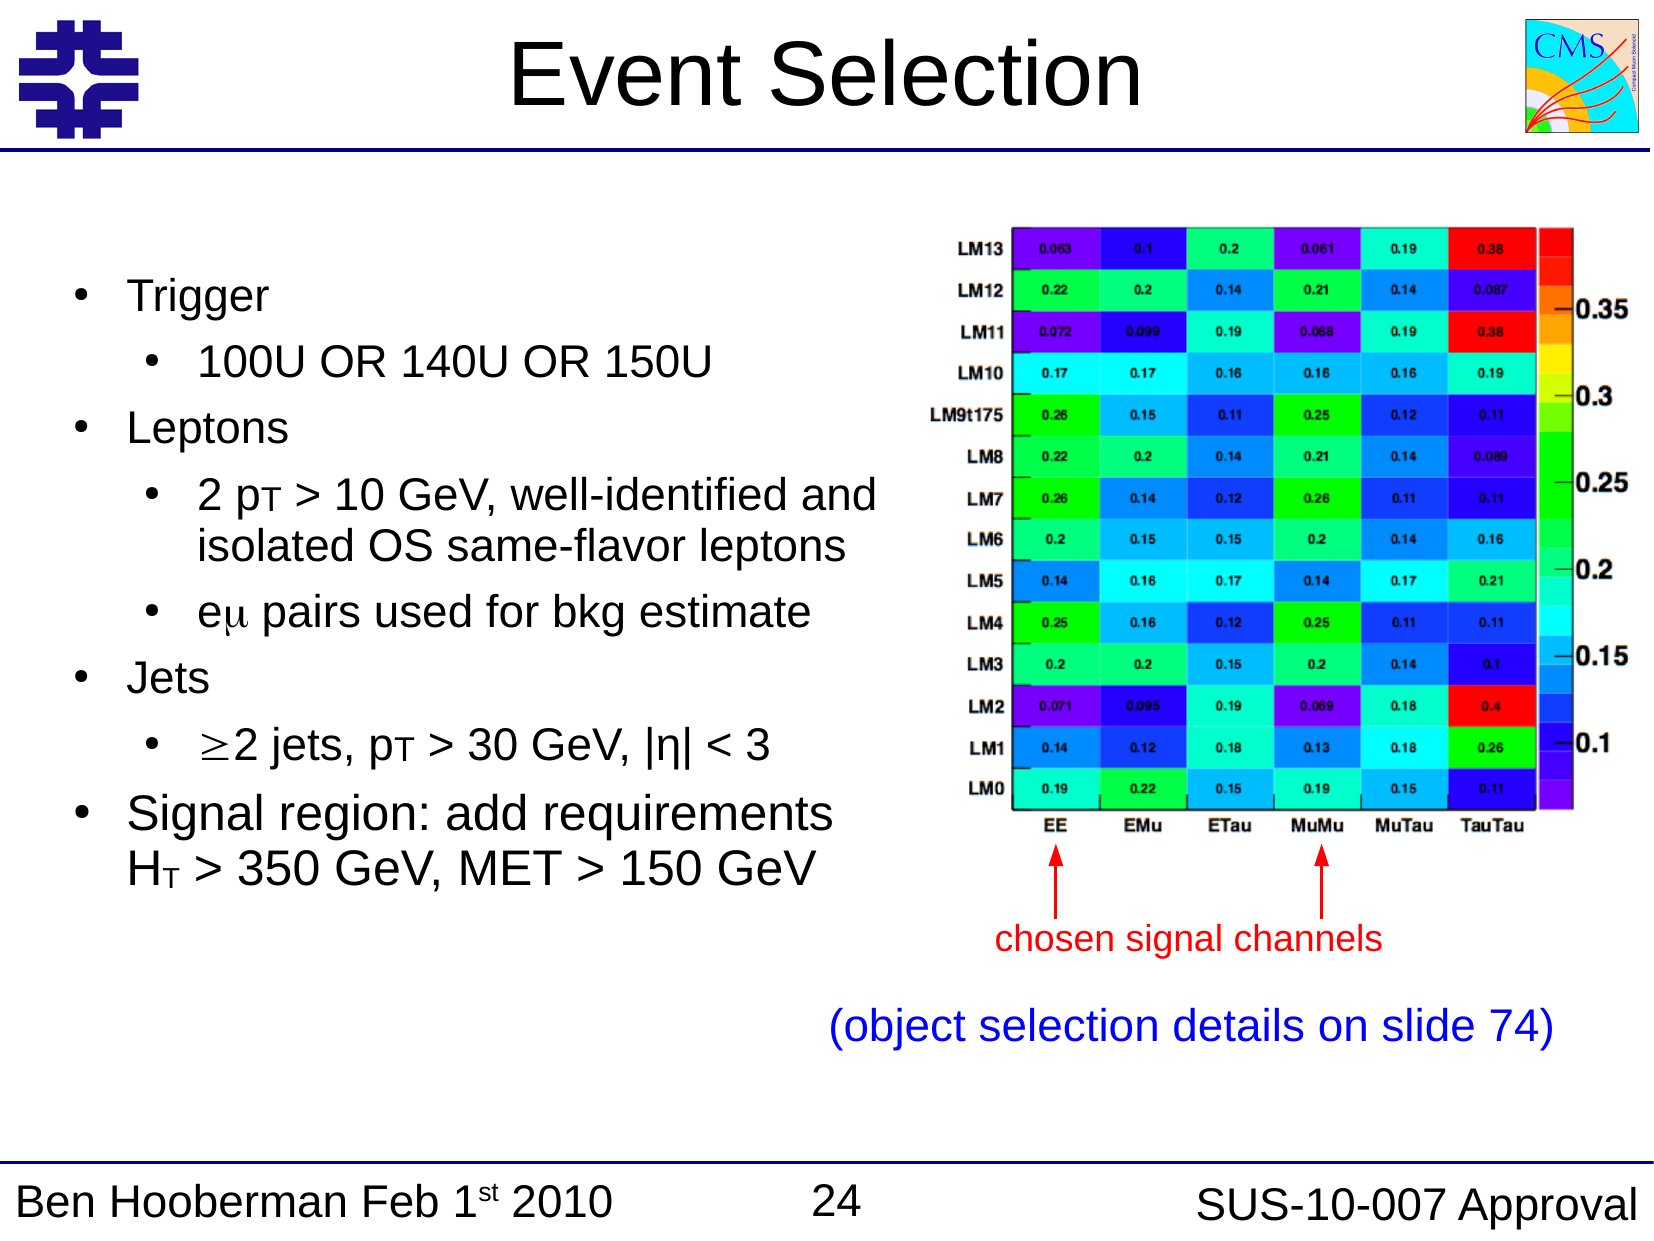

# Event Selection
Trigger
100U OR 140U OR 150U
Leptons
2 pT > 10 GeV, well-identified and isolated OS same-flavor leptons
em pairs used for bkg estimate
Jets
2 jets, pT > 30 GeV, |η| < 3
Signal region: add requirements HT > 350 GeV, MET > 150 GeV
chosen signal channels
(object selection details on slide 74)
24